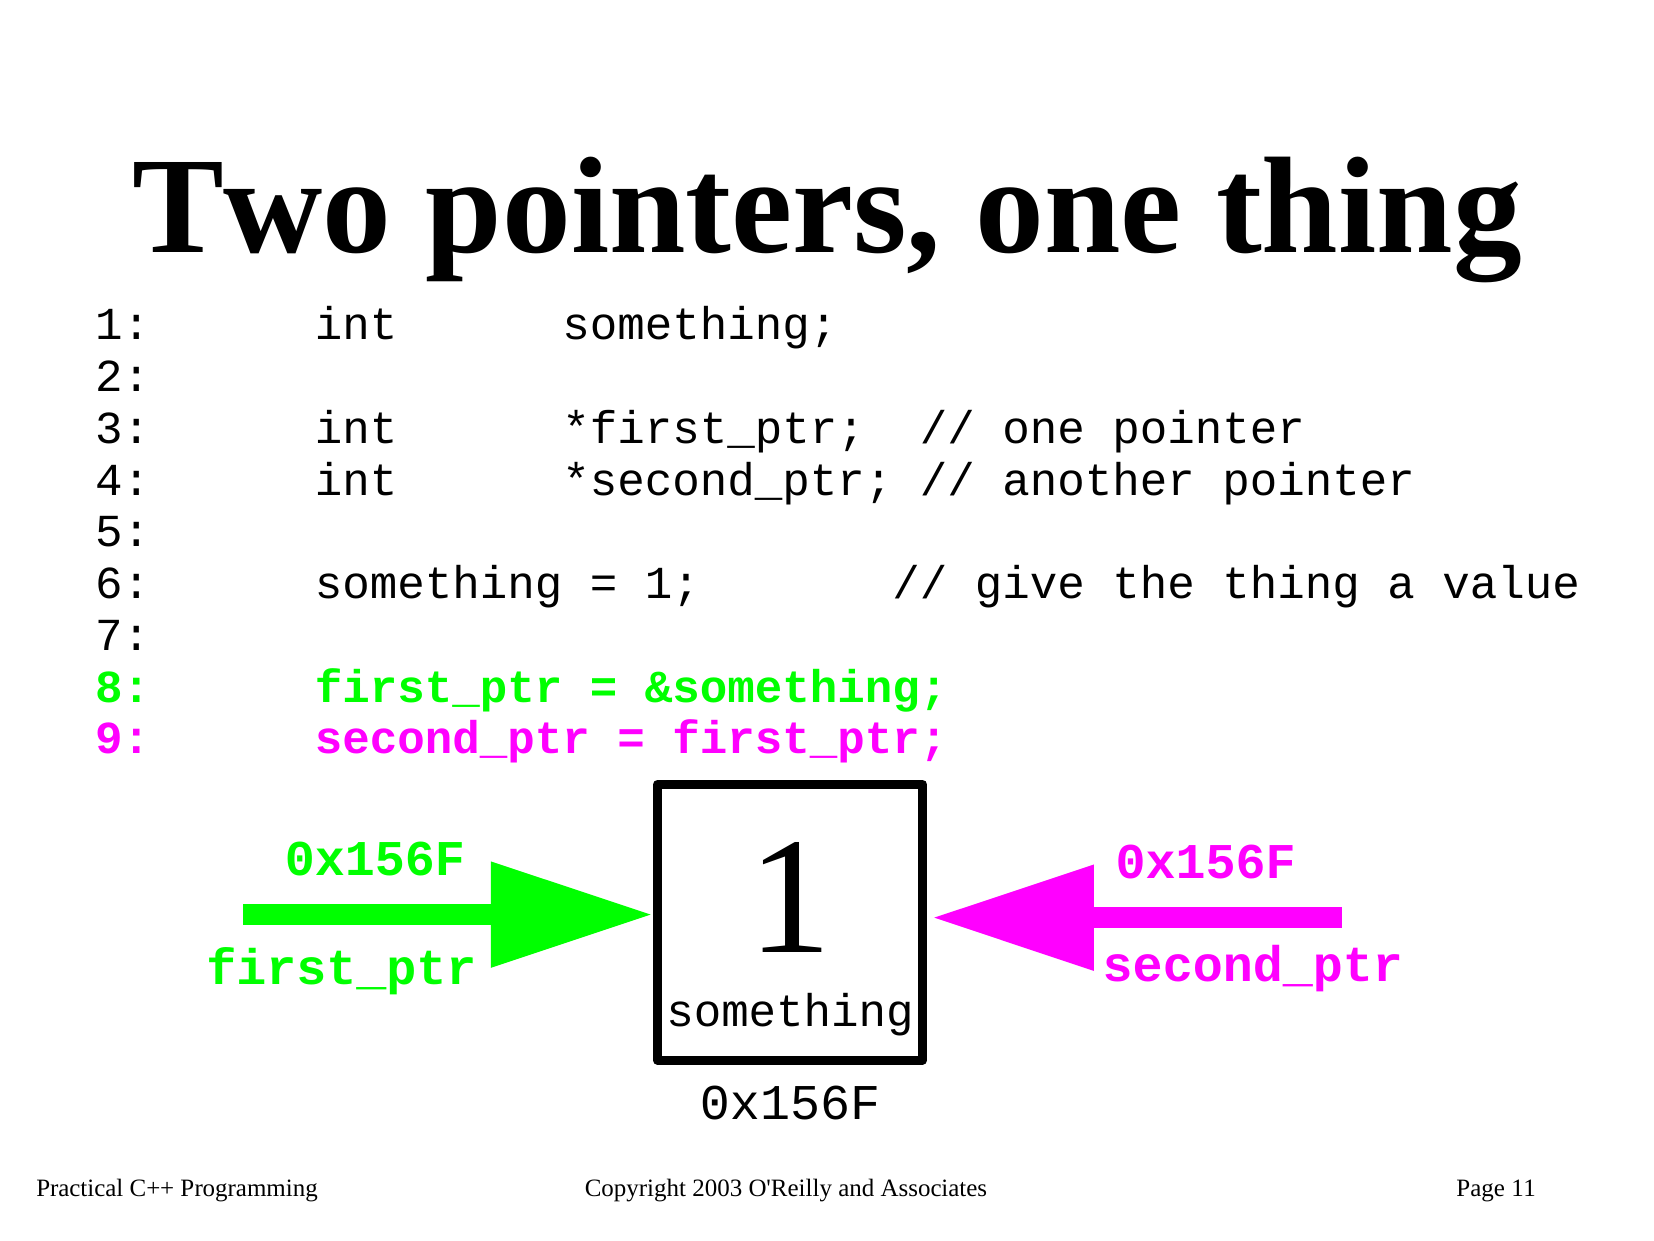

# Two pointers, one thing
 1:      int      something;
 2:
 3:      int      *first_ptr;  // one pointer
 4:      int      *second_ptr; // another pointer
 5:
 6:      something = 1;       // give the thing a value
 7:
 8:      first_ptr = &something;
 9:      second_ptr = first_ptr;
1
something
0x156F
0x156F
0x156F
second_ptr
first_ptr